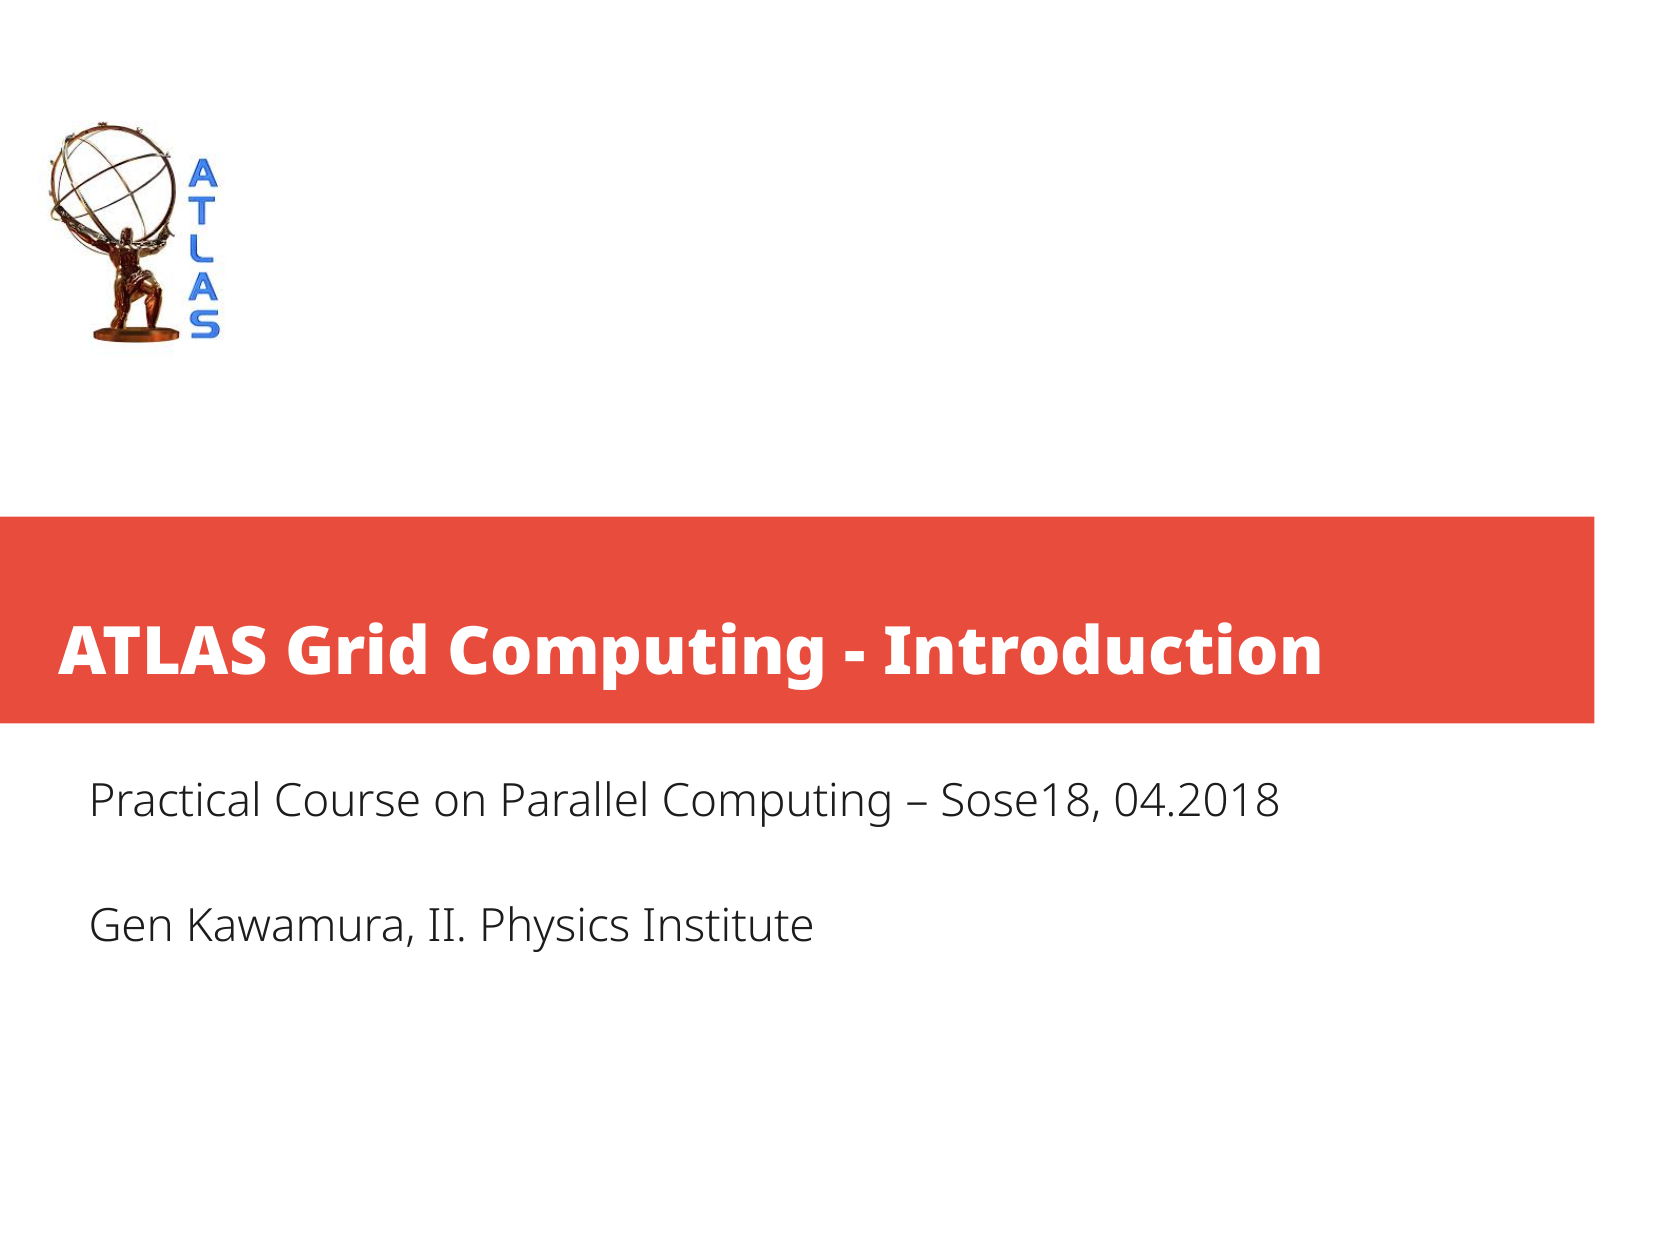

# ATLAS Grid Computing - Introduction
Practical Course on Parallel Computing – Sose18, 04.2018
Gen Kawamura, II. Physics Institute